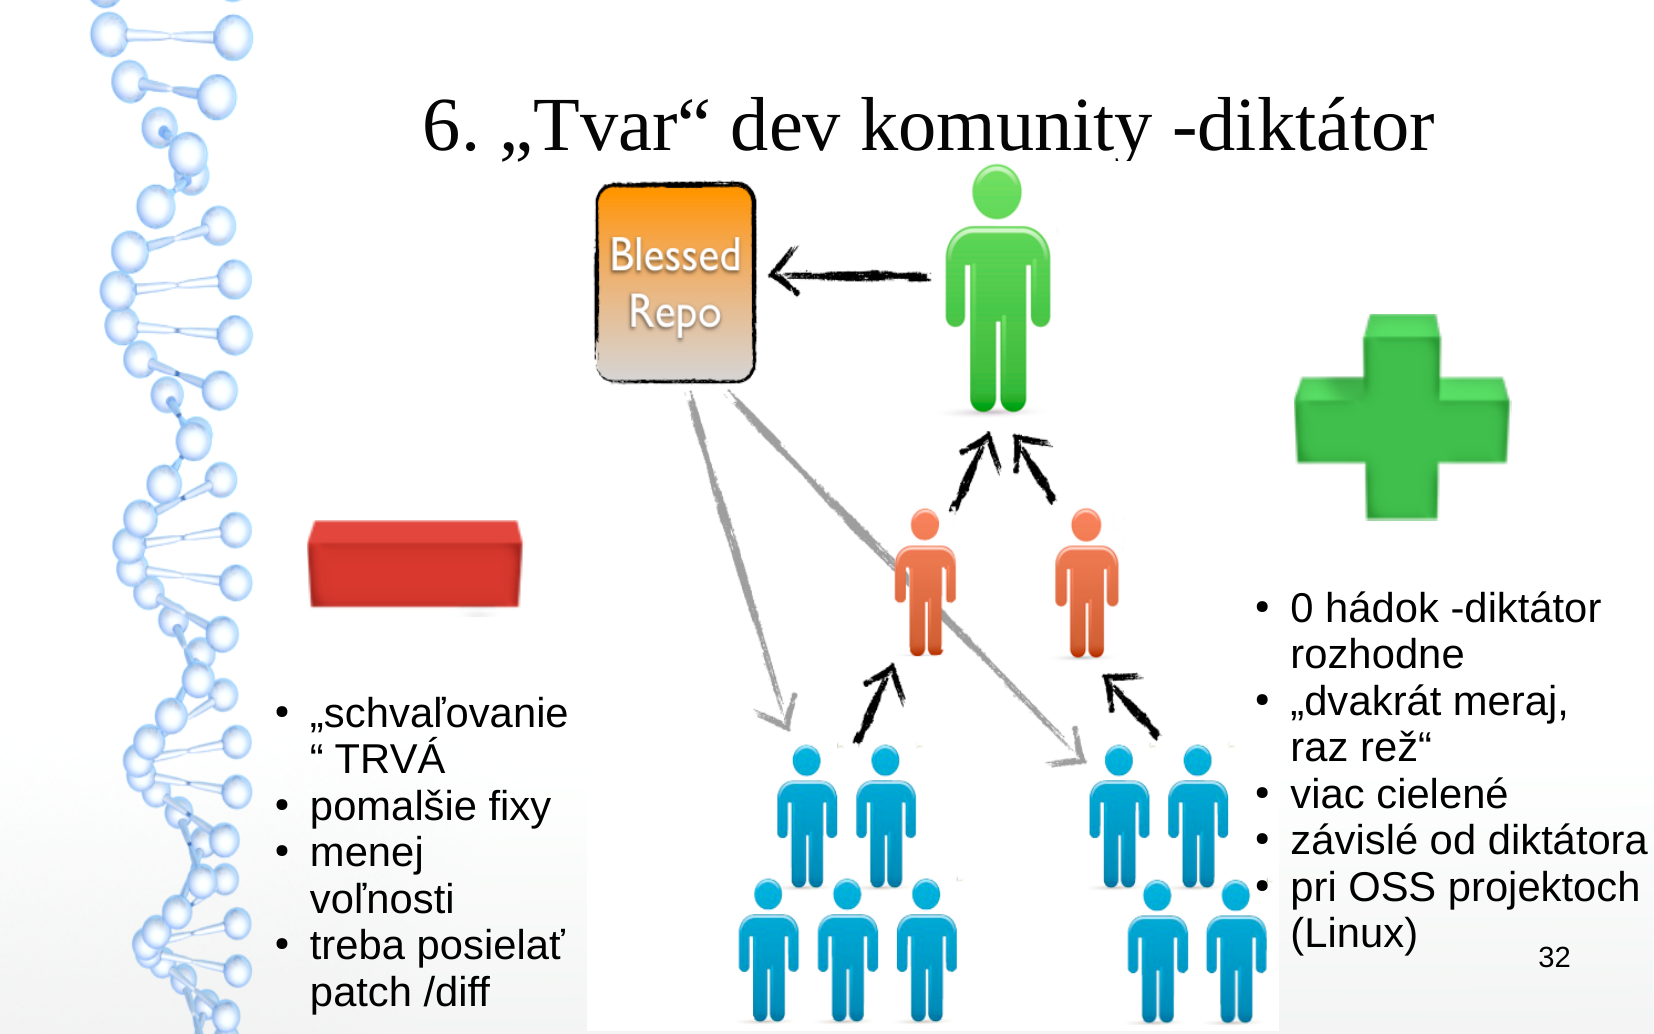

# 6. „Tvar“ dev komunity -diktátor
0 hádok -diktátor
rozhodne
„dvakrát meraj,
raz rež“
viac cielené
závislé od diktátora
pri OSS projektoch
(Linux)
„schvaľovanie“ TRVÁ
pomalšie fixy
menej voľnosti
treba posielať patch /diff
32